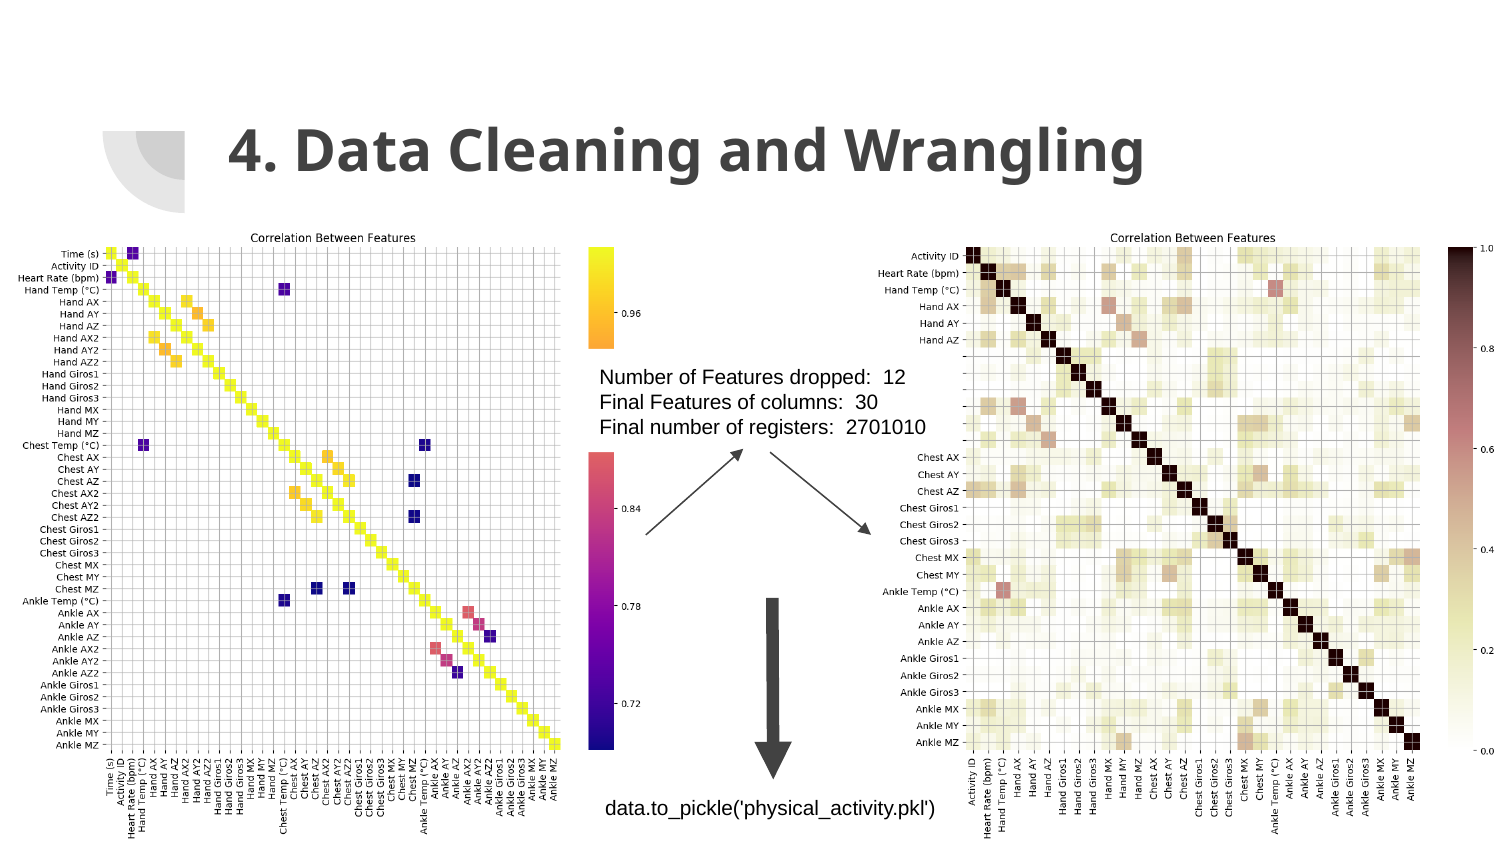

# 4. Data Cleaning and Wrangling
Number of Features dropped: 12
Final Features of columns: 30
Final number of registers: 2701010
data.to_pickle('physical_activity.pkl')